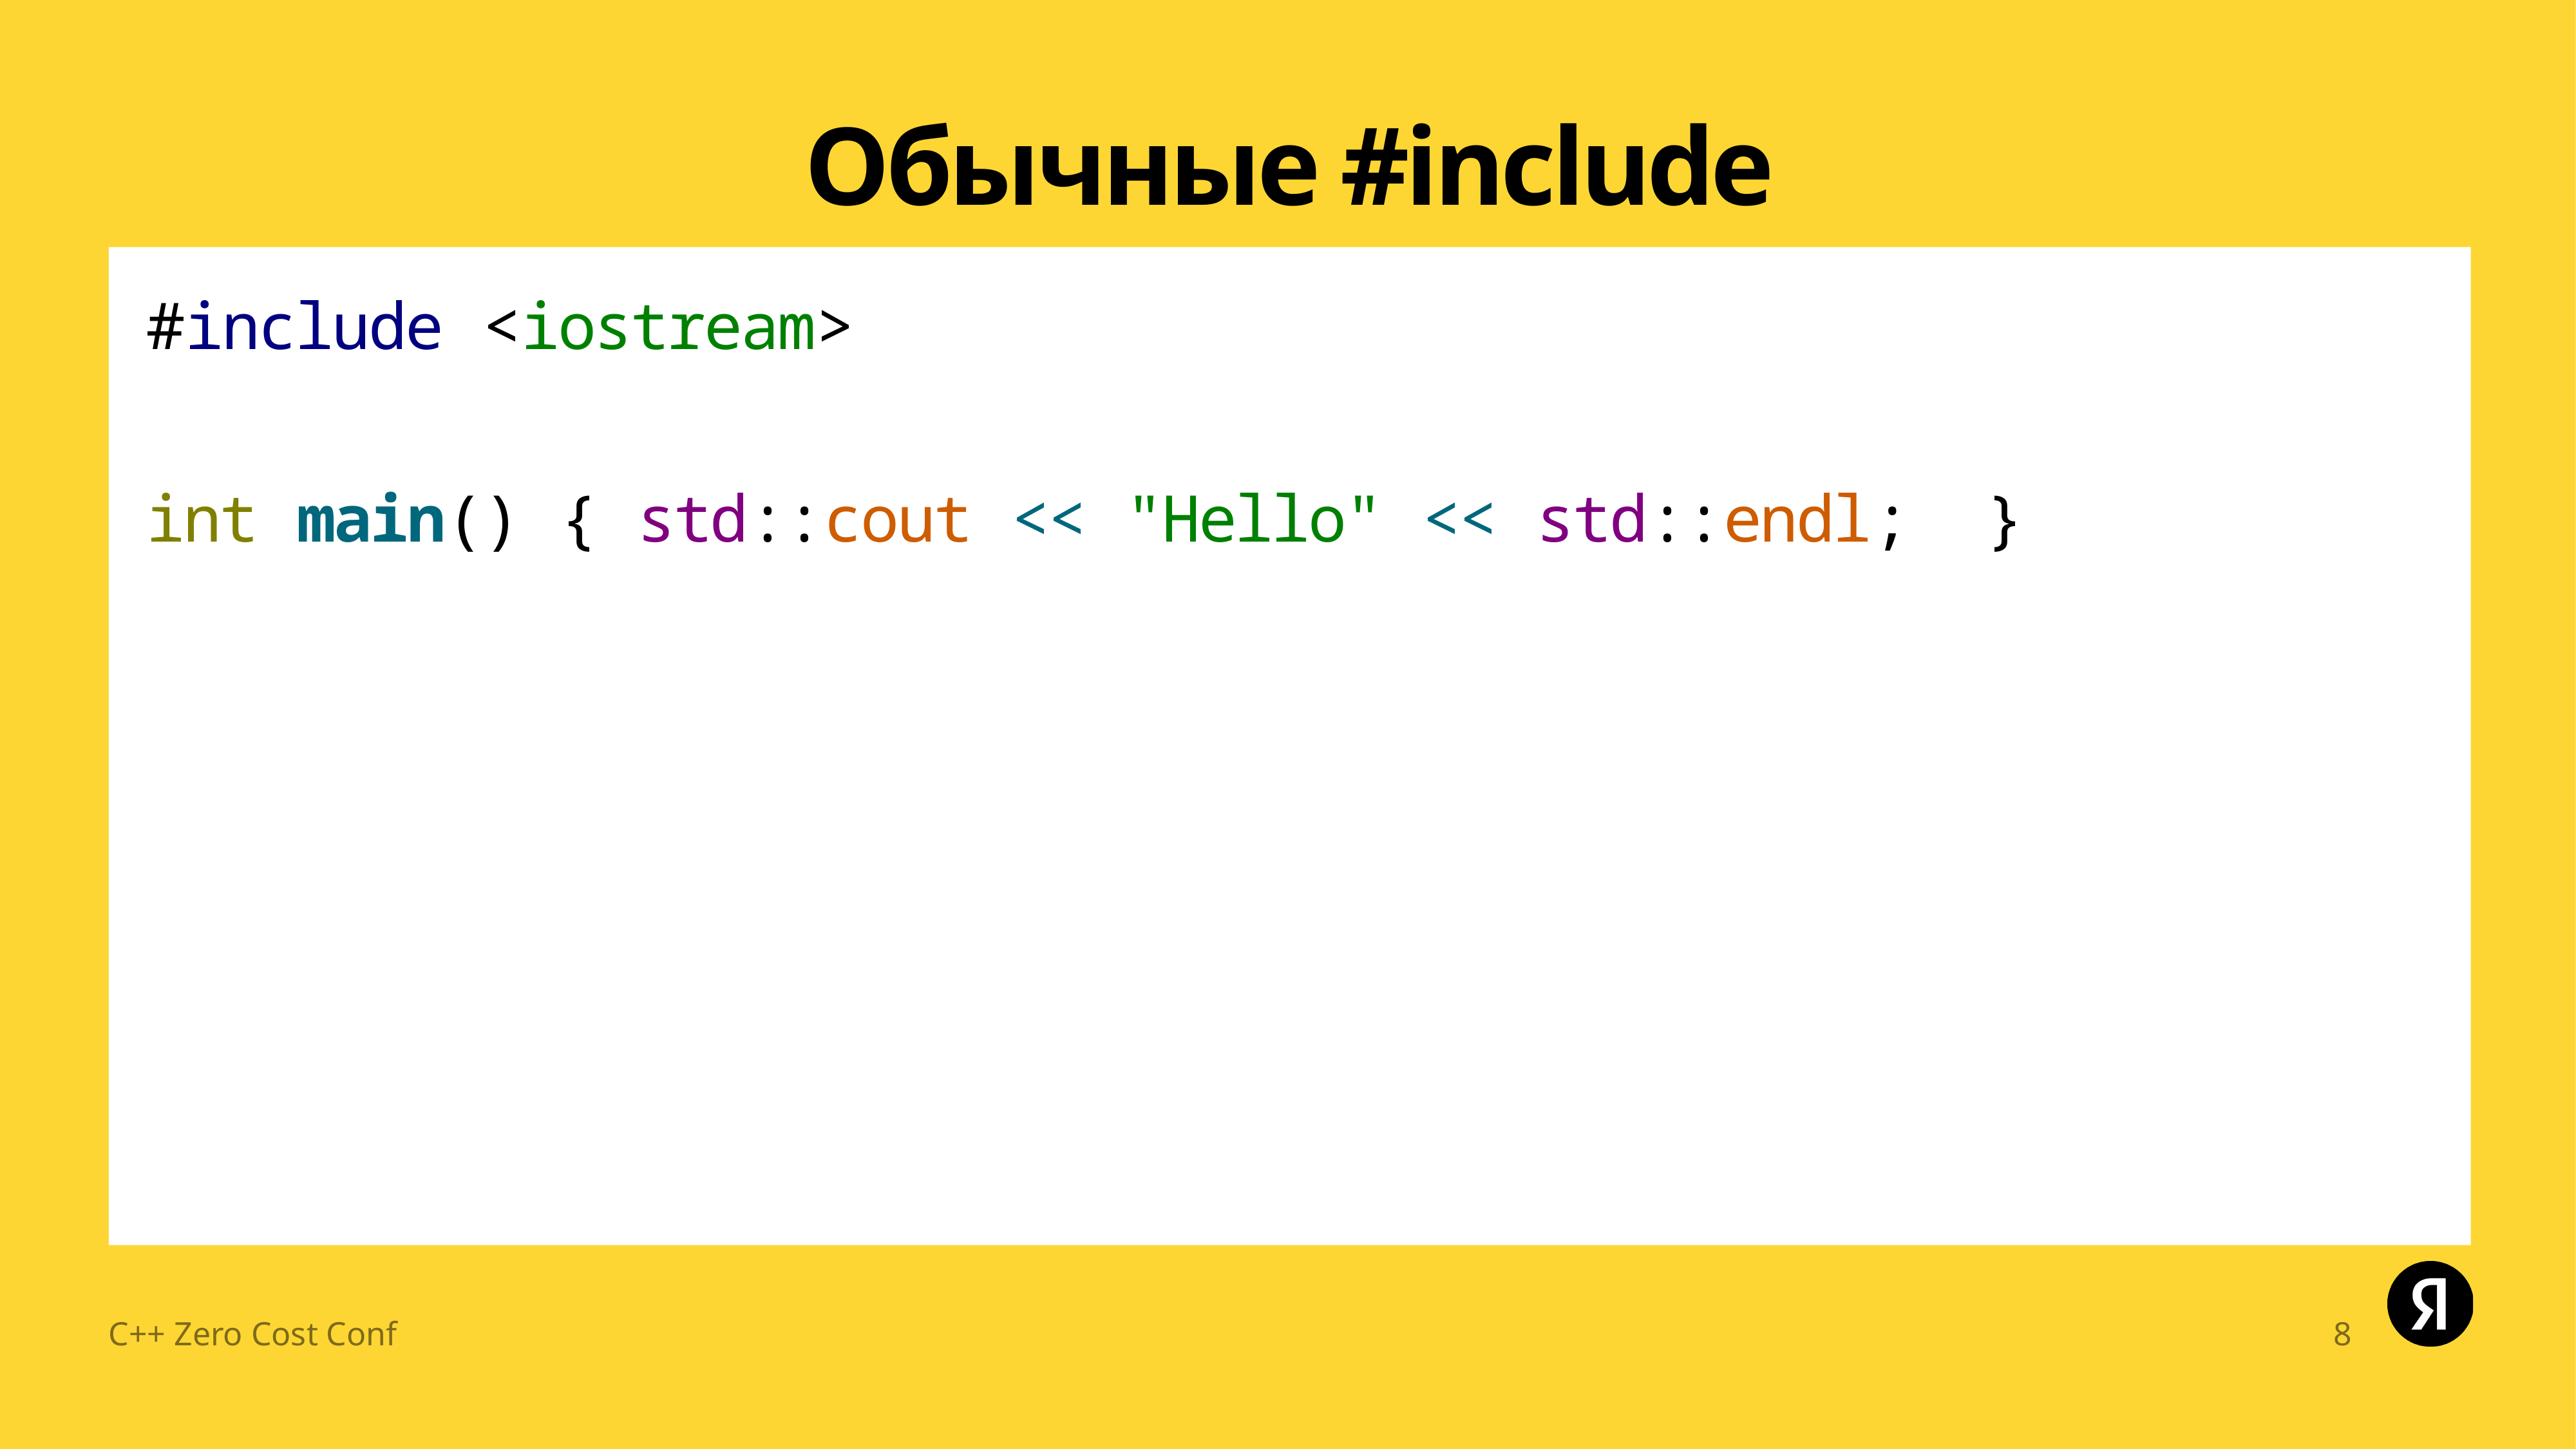

Обычные #include
# #include <iostream>
int main() { std::cout << "Hello" << std::endl; }
C++ Zero Cost Conf
8